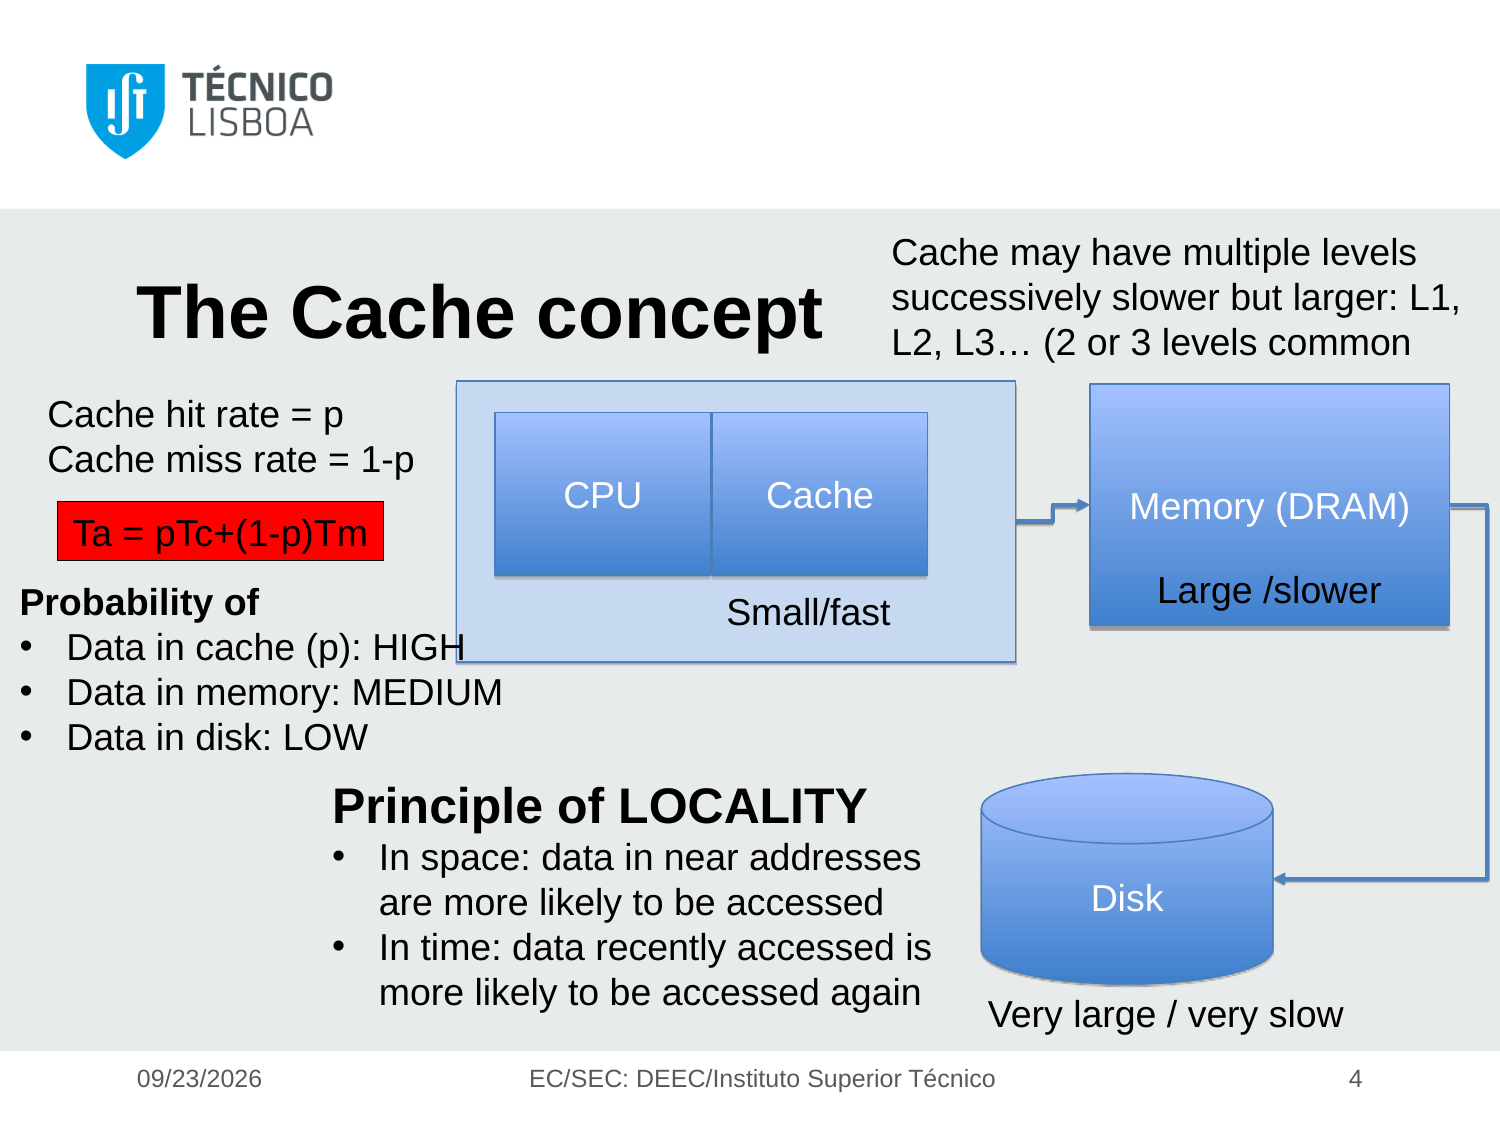

Cache may have multiple levels successively slower but larger: L1, L2, L3… (2 or 3 levels common
# The Cache concept
Cache hit rate = p
Cache miss rate = 1-p
Memory (DRAM)
CPU
Cache
Ta = pTc+(1-p)Tm
Large /slower
Probability of
Data in cache (p): HIGH
Data in memory: MEDIUM
Data in disk: LOW
Small/fast
Principle of LOCALITY
In space: data in near addresses are more likely to be accessed
In time: data recently accessed is more likely to be accessed again
Disk
Very large / very slow
EC/SEC: DEEC/Instituto Superior Técnico
3